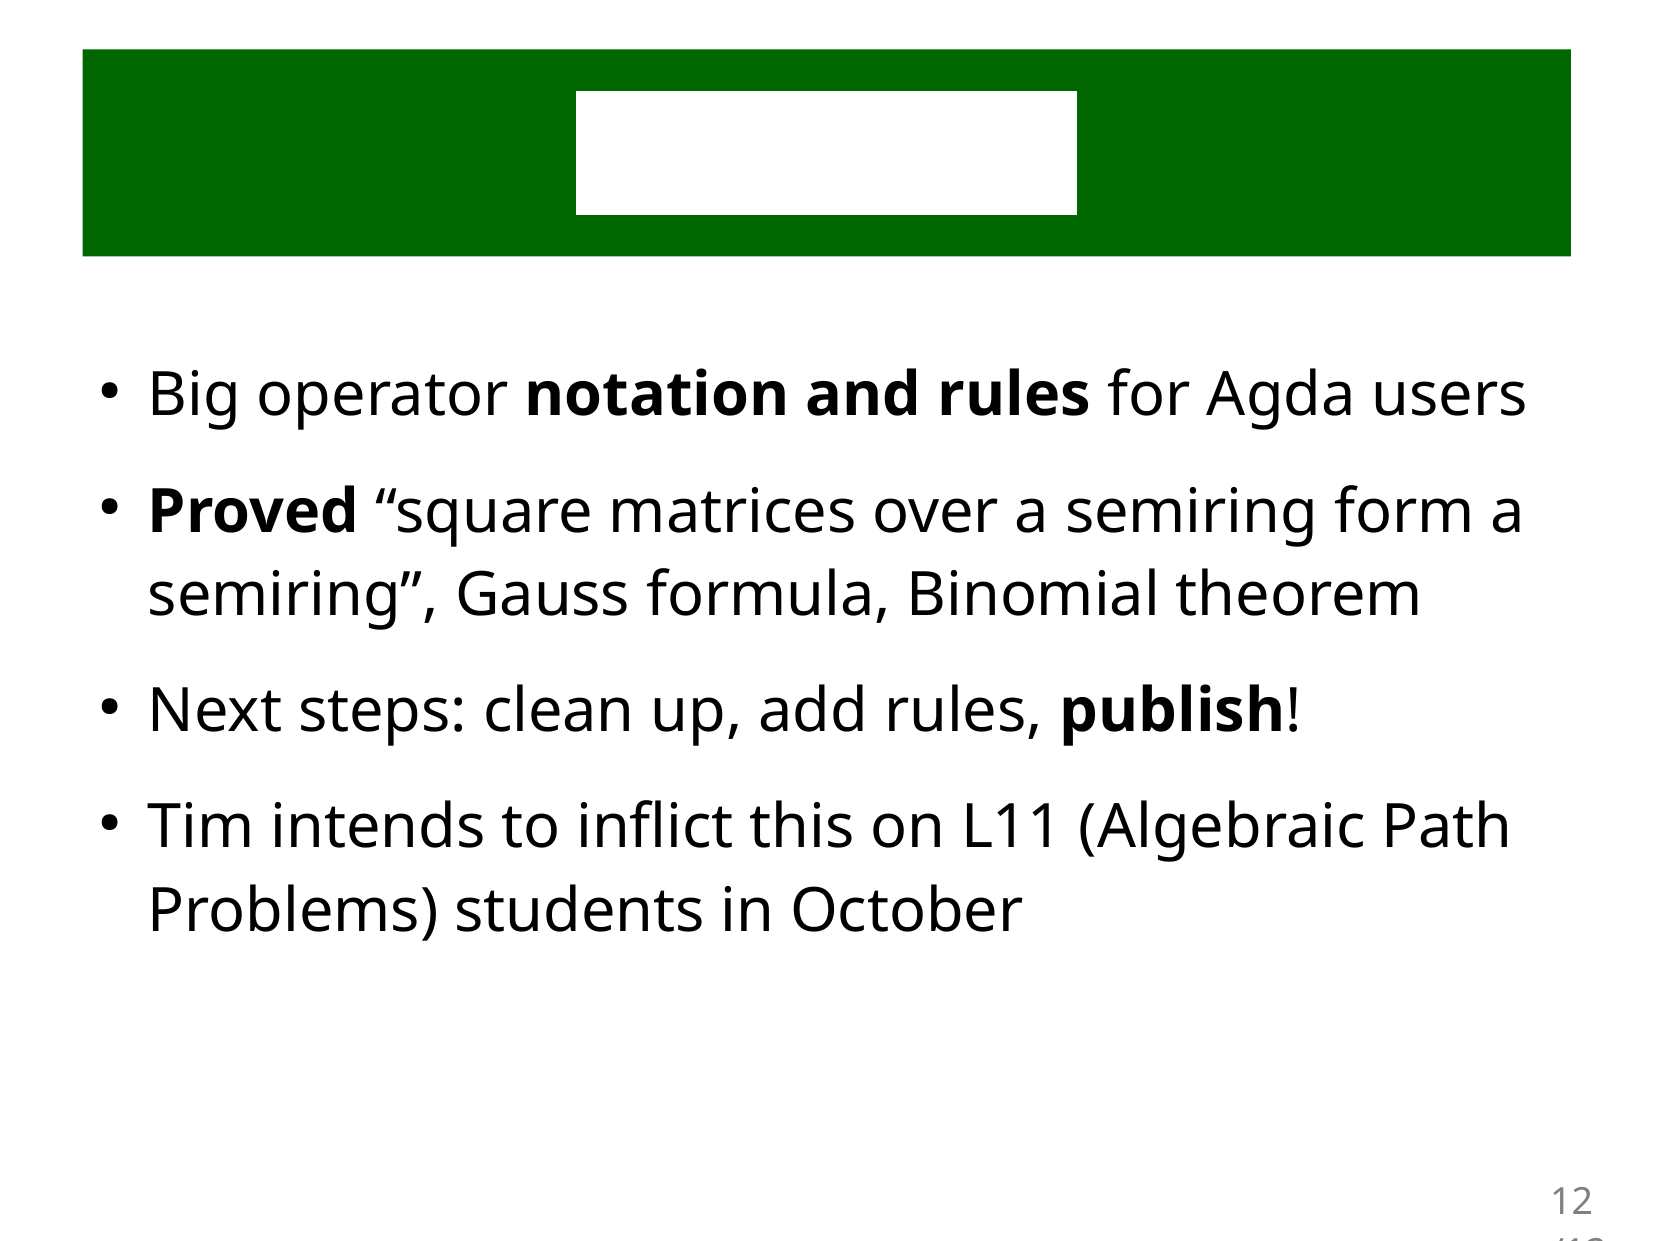

# Conclusion
Big operator notation and rules for Agda users
Proved “square matrices over a semiring form a semiring”, Gauss formula, Binomial theorem
Next steps: clean up, add rules, publish!
Tim intends to inflict this on L11 (Algebraic Path Problems) students in October